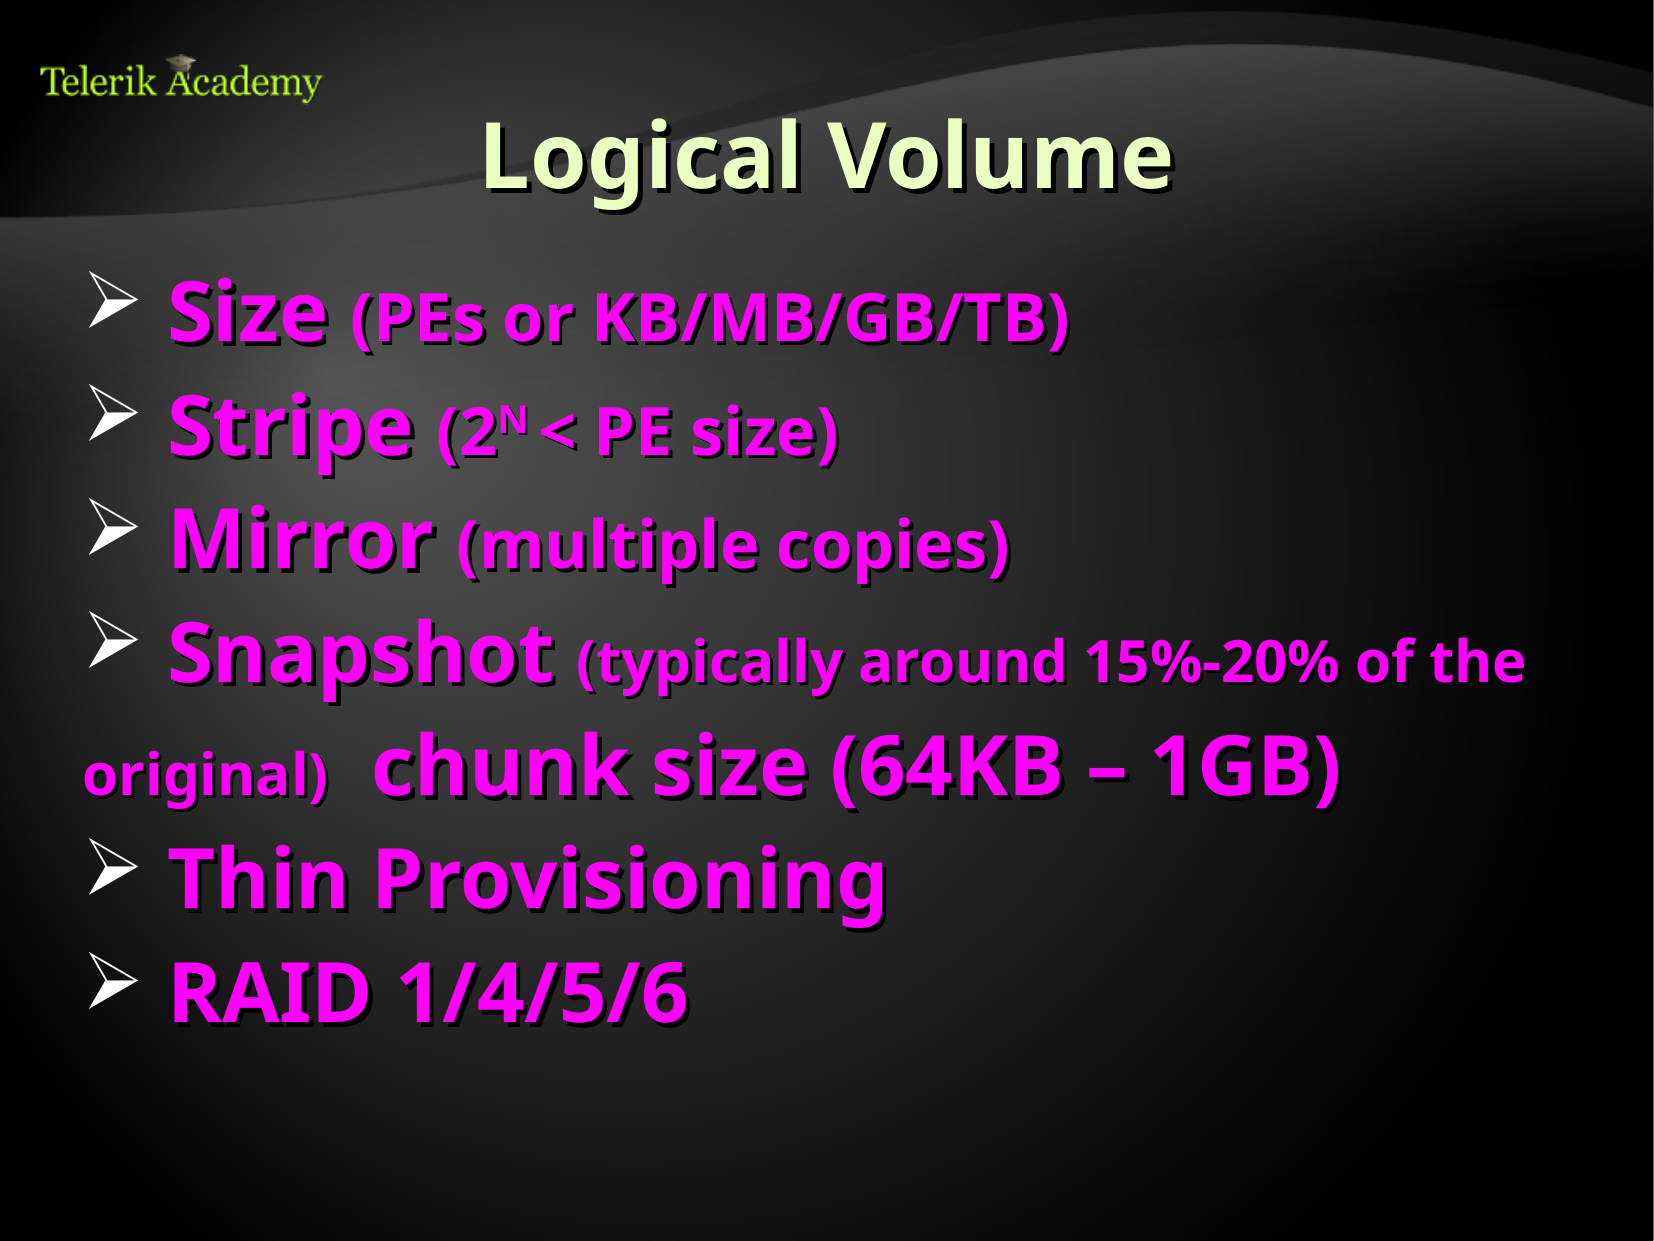

# Logical Volume
 Size (PEs or KB/MB/GB/TB)
 Stripe (2N < PE size)
 Mirror (multiple copies)
 Snapshot (typically around 15%-20% of the original) chunk size (64KB – 1GB)
 Thin Provisioning
 RAID 1/4/5/6